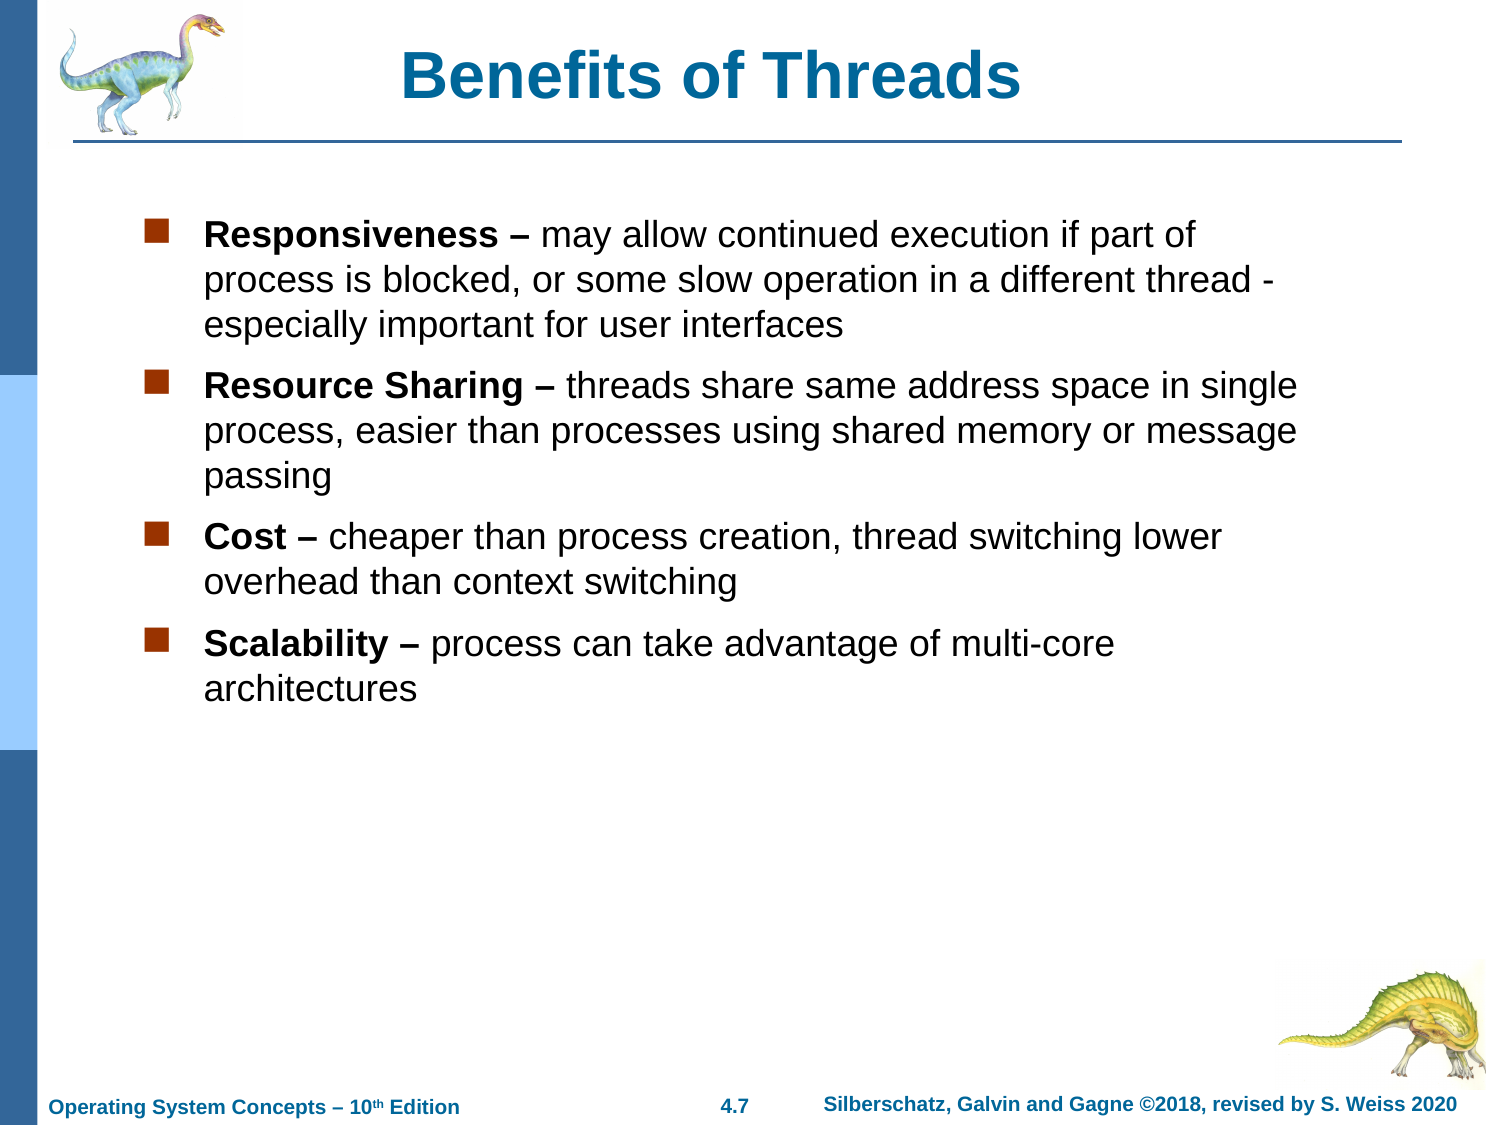

# Benefits of Threads
Responsiveness – may allow continued execution if part of process is blocked, or some slow operation in a different thread - especially important for user interfaces
Resource Sharing – threads share same address space in single process, easier than processes using shared memory or message passing
Cost – cheaper than process creation, thread switching lower overhead than context switching
Scalability – process can take advantage of multi-core architectures